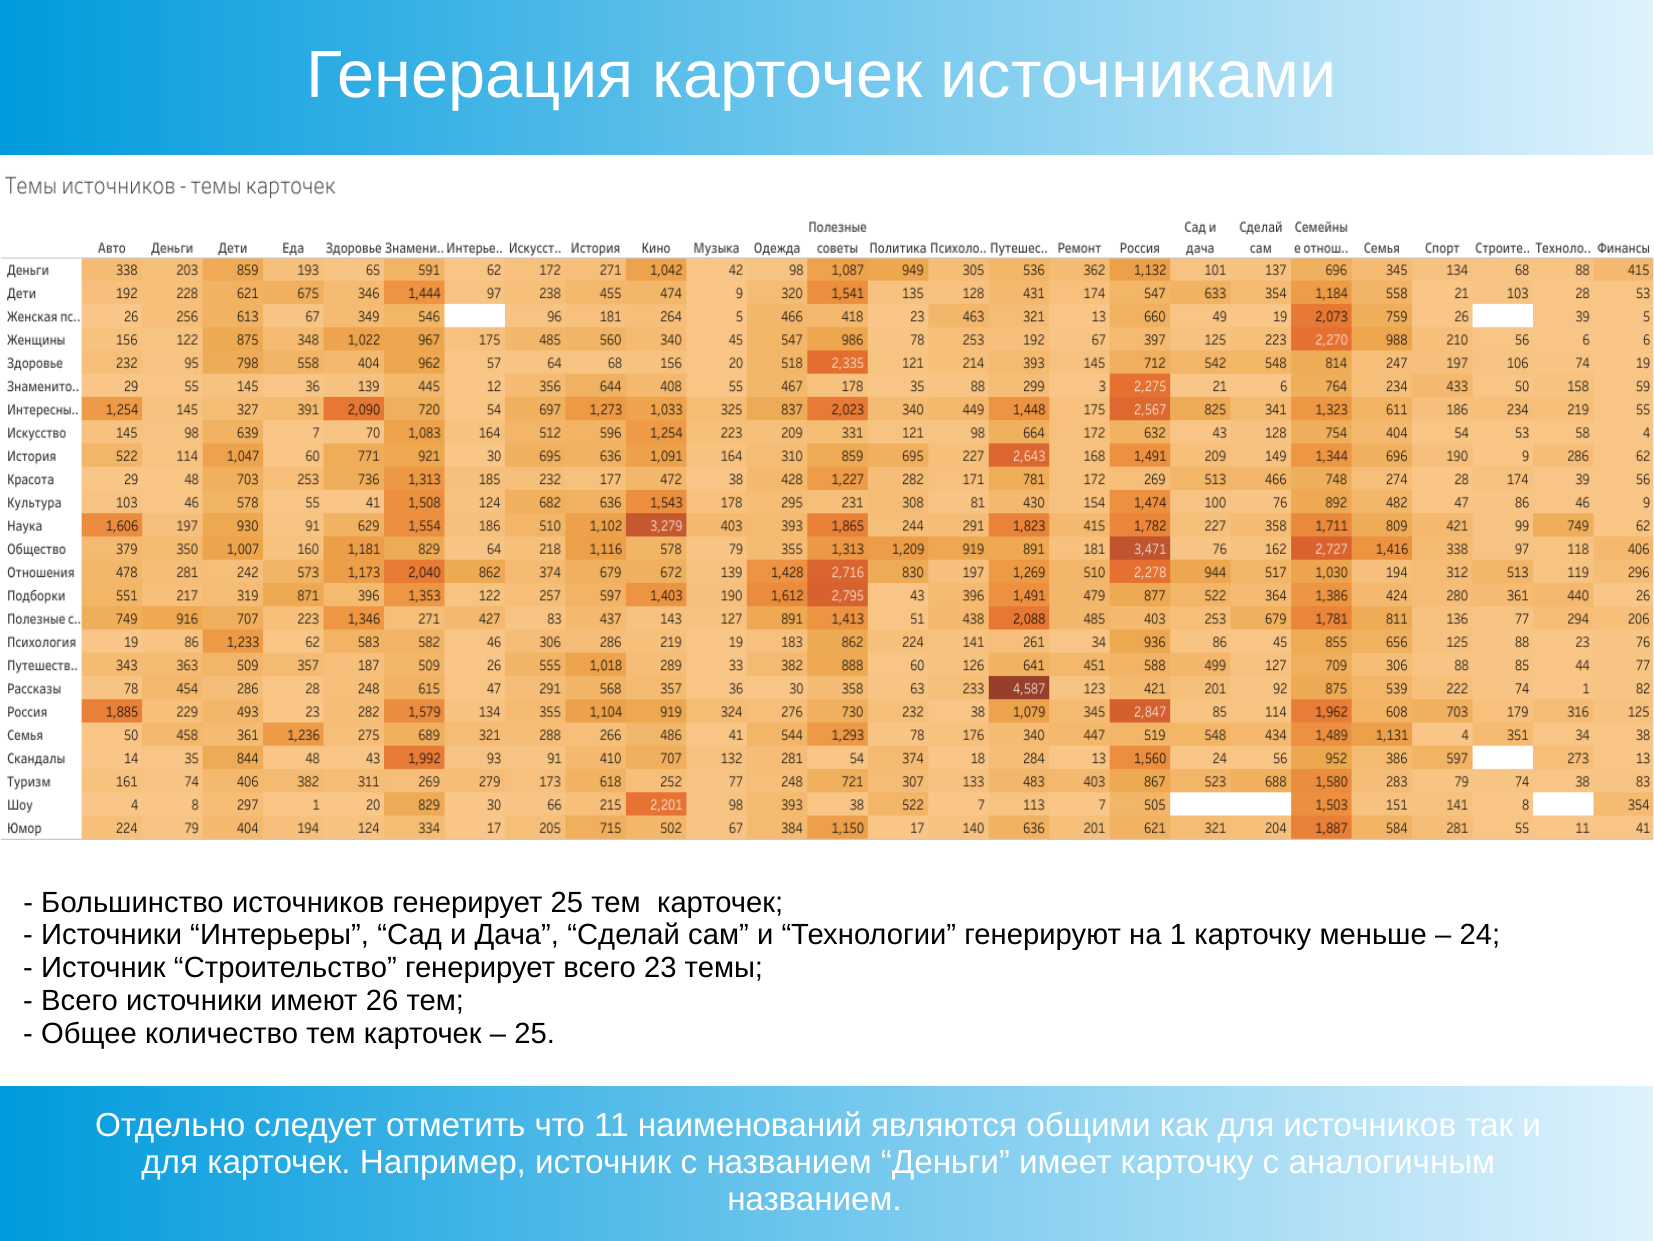

# Генерация карточек источниками
 - Большинство источников генерирует 25 тем карточек;
 - Источники “Интерьеры”, “Сад и Дача”, “Сделай сам” и “Технологии” генерируют на 1 карточку меньше – 24;
 - Источник “Строительство” генерирует всего 23 темы;
 - Всего источники имеют 26 тем;
 - Общее количество тем карточек – 25.
Отдельно следует отметить что 11 наименований являются общими как для источников так и для карточек. Например, источник с названием “Деньги” имеет карточку с аналогичным названием.